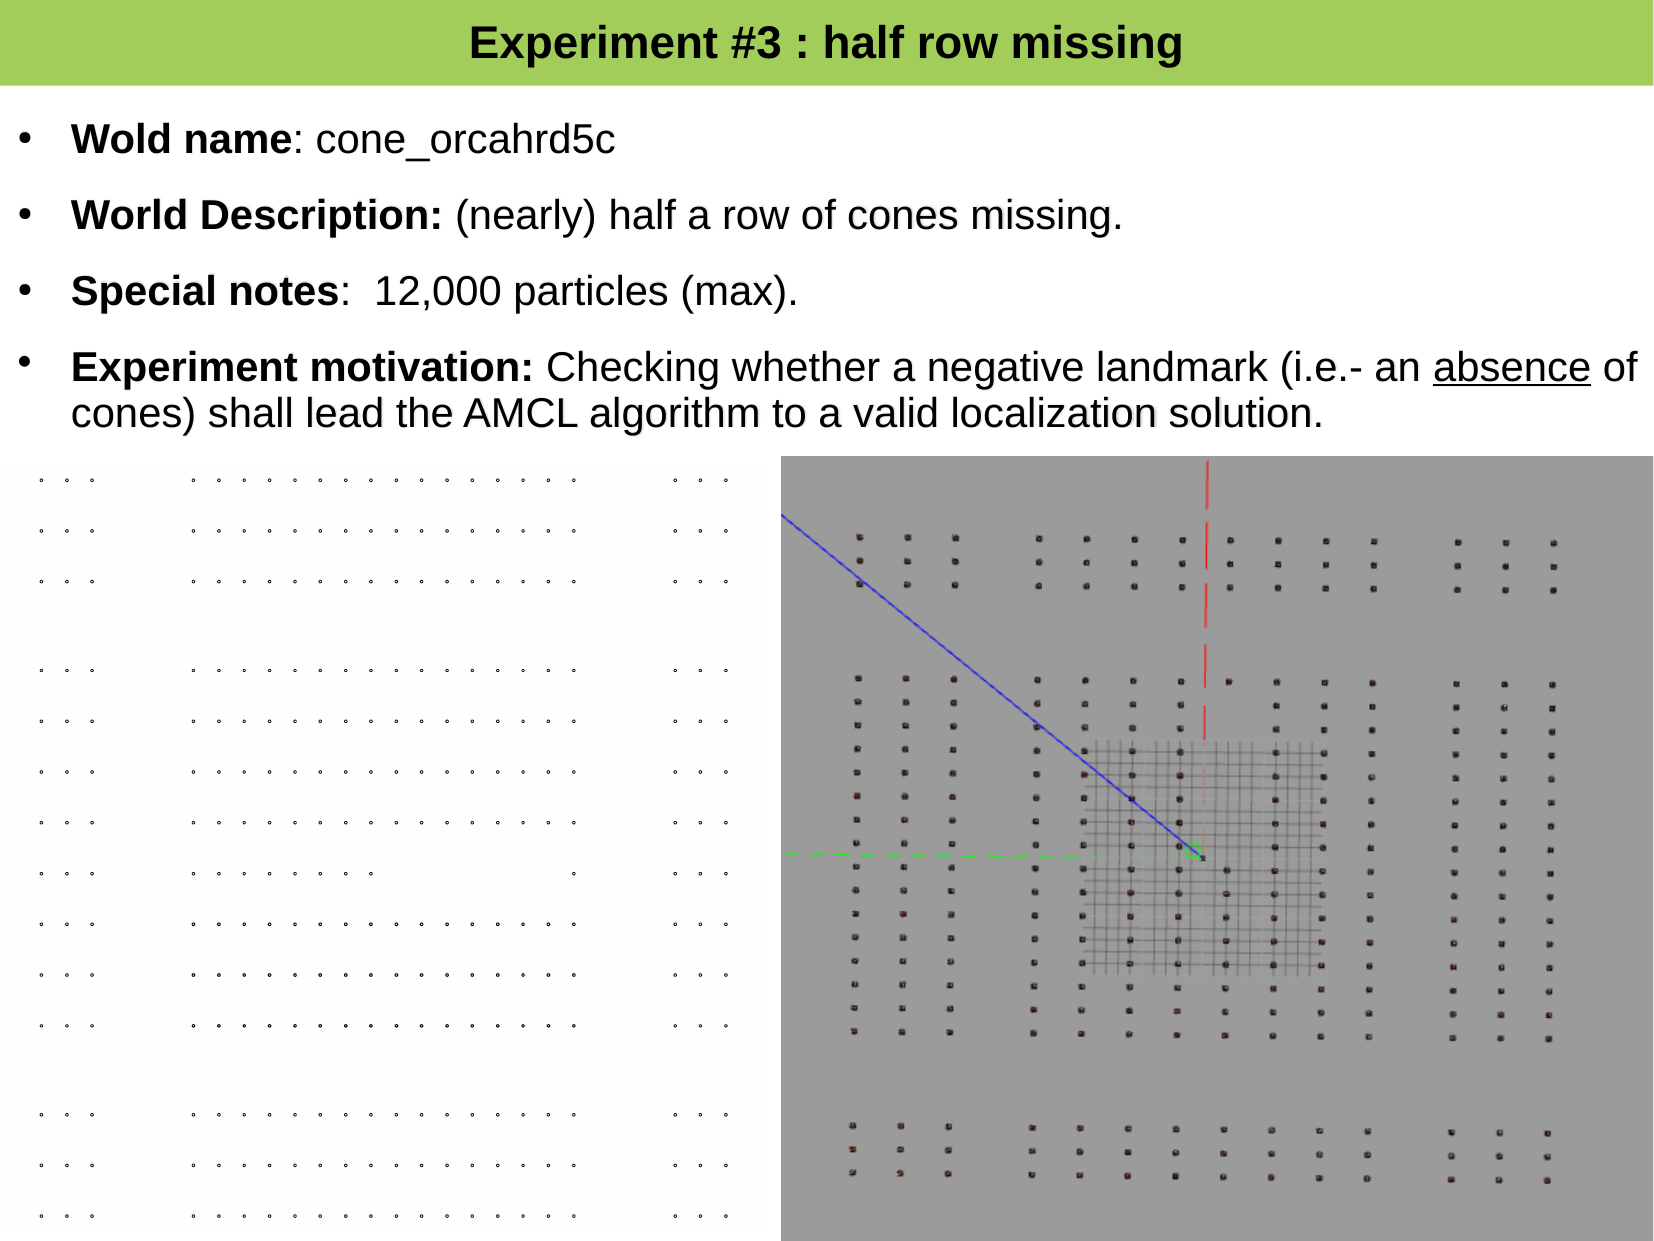

# Experiment #3 : half row missing
Wold name: cone_orcahrd5c
World Description: (nearly) half a row of cones missing.
Special notes: 12,000 particles (max).
Experiment motivation: Checking whether a negative landmark (i.e.- an absence of cones) shall lead the AMCL algorithm to a valid localization solution.